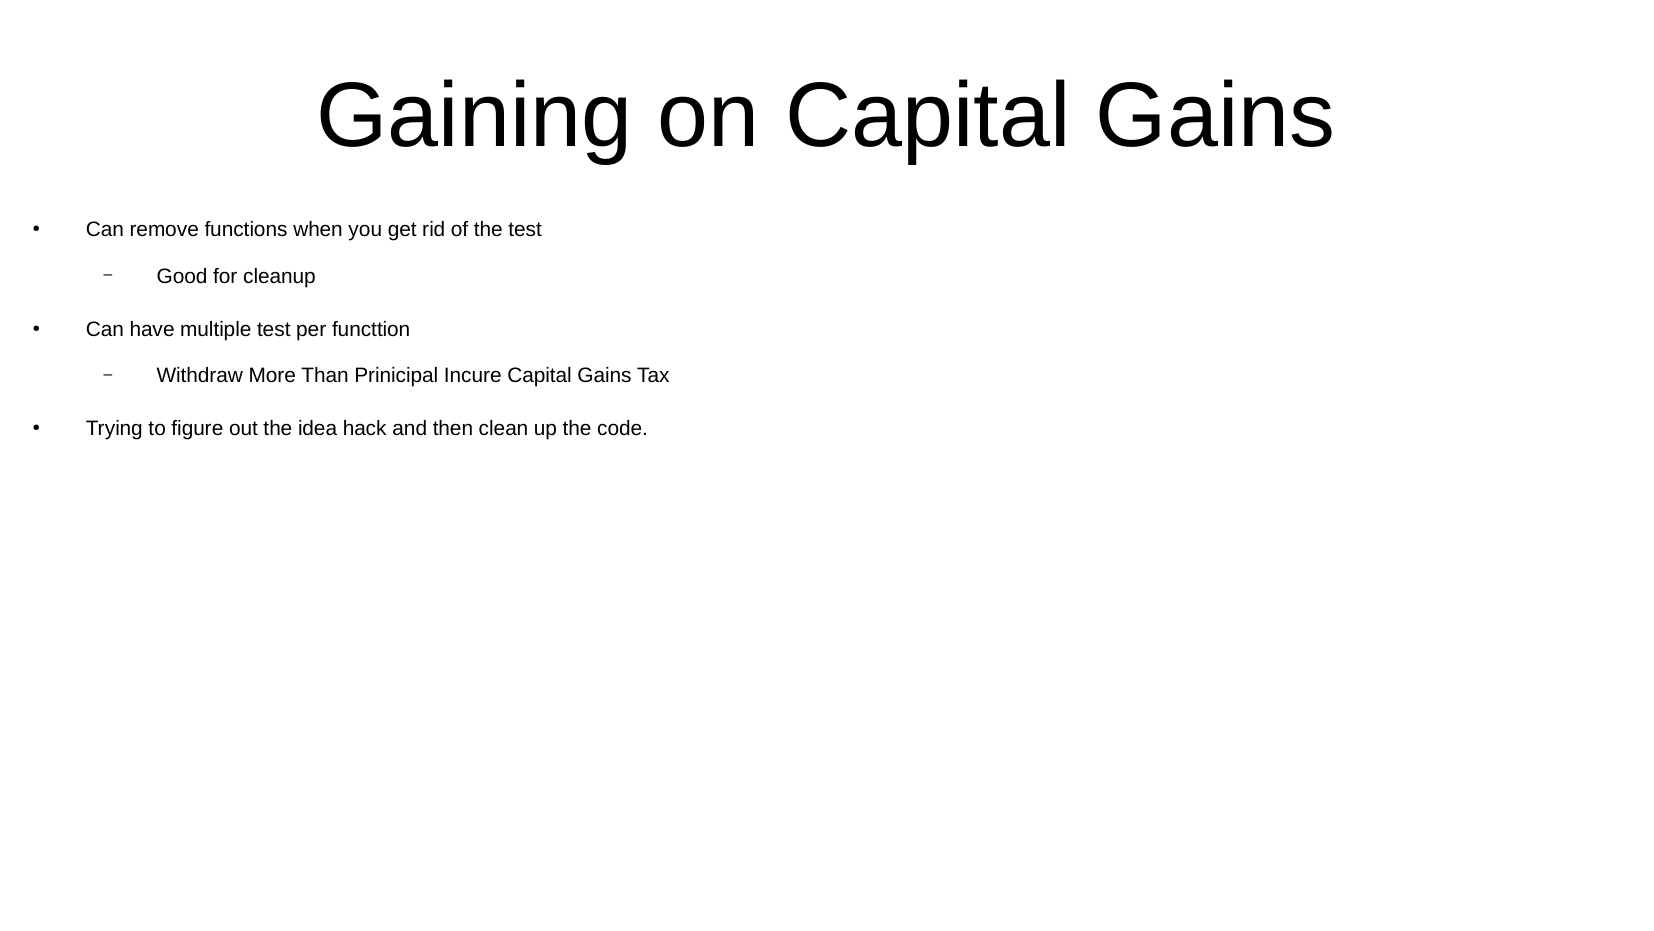

# Gaining on Capital Gains
Can remove functions when you get rid of the test
Good for cleanup
Can have multiple test per functtion
Withdraw More Than Prinicipal Incure Capital Gains Tax
Trying to figure out the idea hack and then clean up the code.